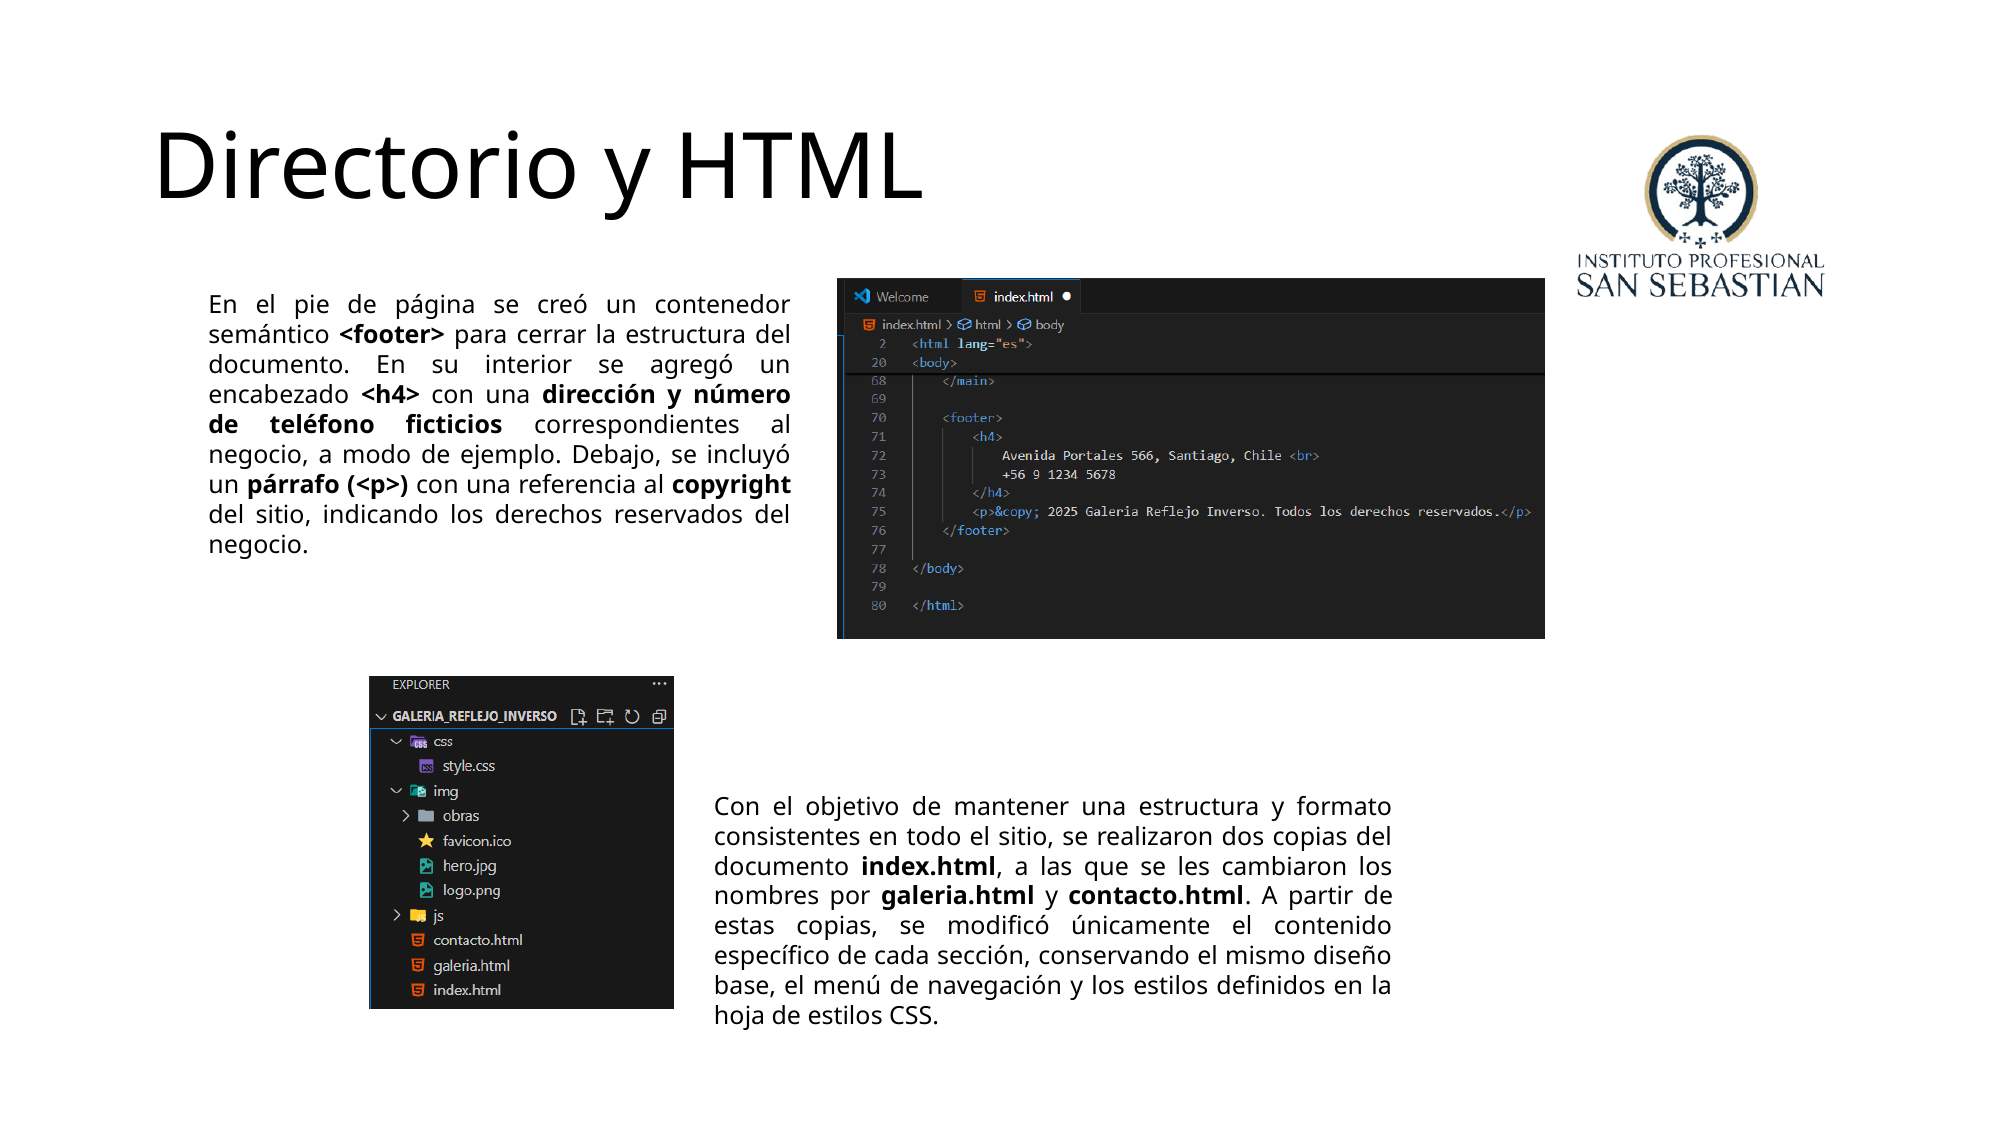

# Directorio y HTML
En el pie de página se creó un contenedor semántico <footer> para cerrar la estructura del documento. En su interior se agregó un encabezado <h4> con una dirección y número de teléfono ficticios correspondientes al negocio, a modo de ejemplo. Debajo, se incluyó un párrafo (<p>) con una referencia al copyright del sitio, indicando los derechos reservados del negocio.
Con el objetivo de mantener una estructura y formato consistentes en todo el sitio, se realizaron dos copias del documento index.html, a las que se les cambiaron los nombres por galeria.html y contacto.html. A partir de estas copias, se modificó únicamente el contenido específico de cada sección, conservando el mismo diseño base, el menú de navegación y los estilos definidos en la hoja de estilos CSS.